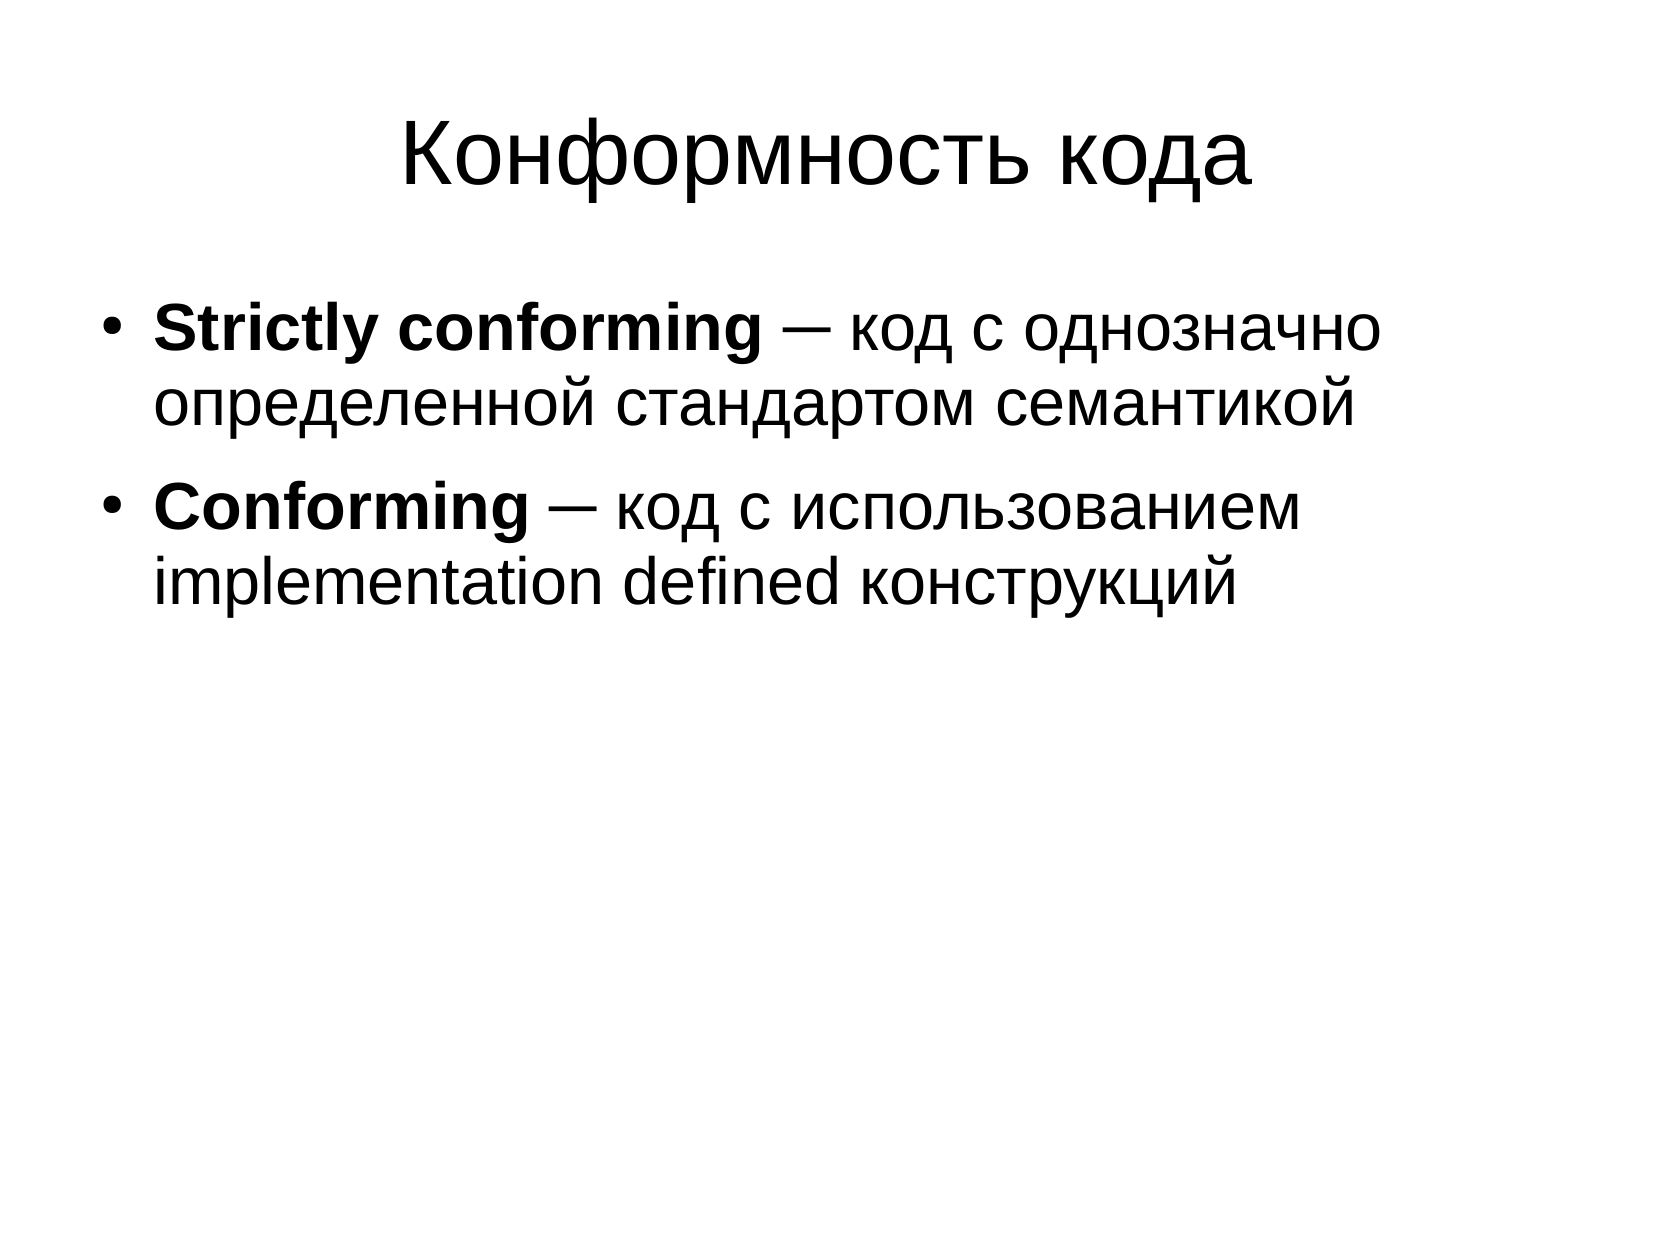

# Конформность кода
Strictly conforming ─ код с однозначно определенной стандартом семантикой
Conforming ─ код с использованием implementation defined конструкций